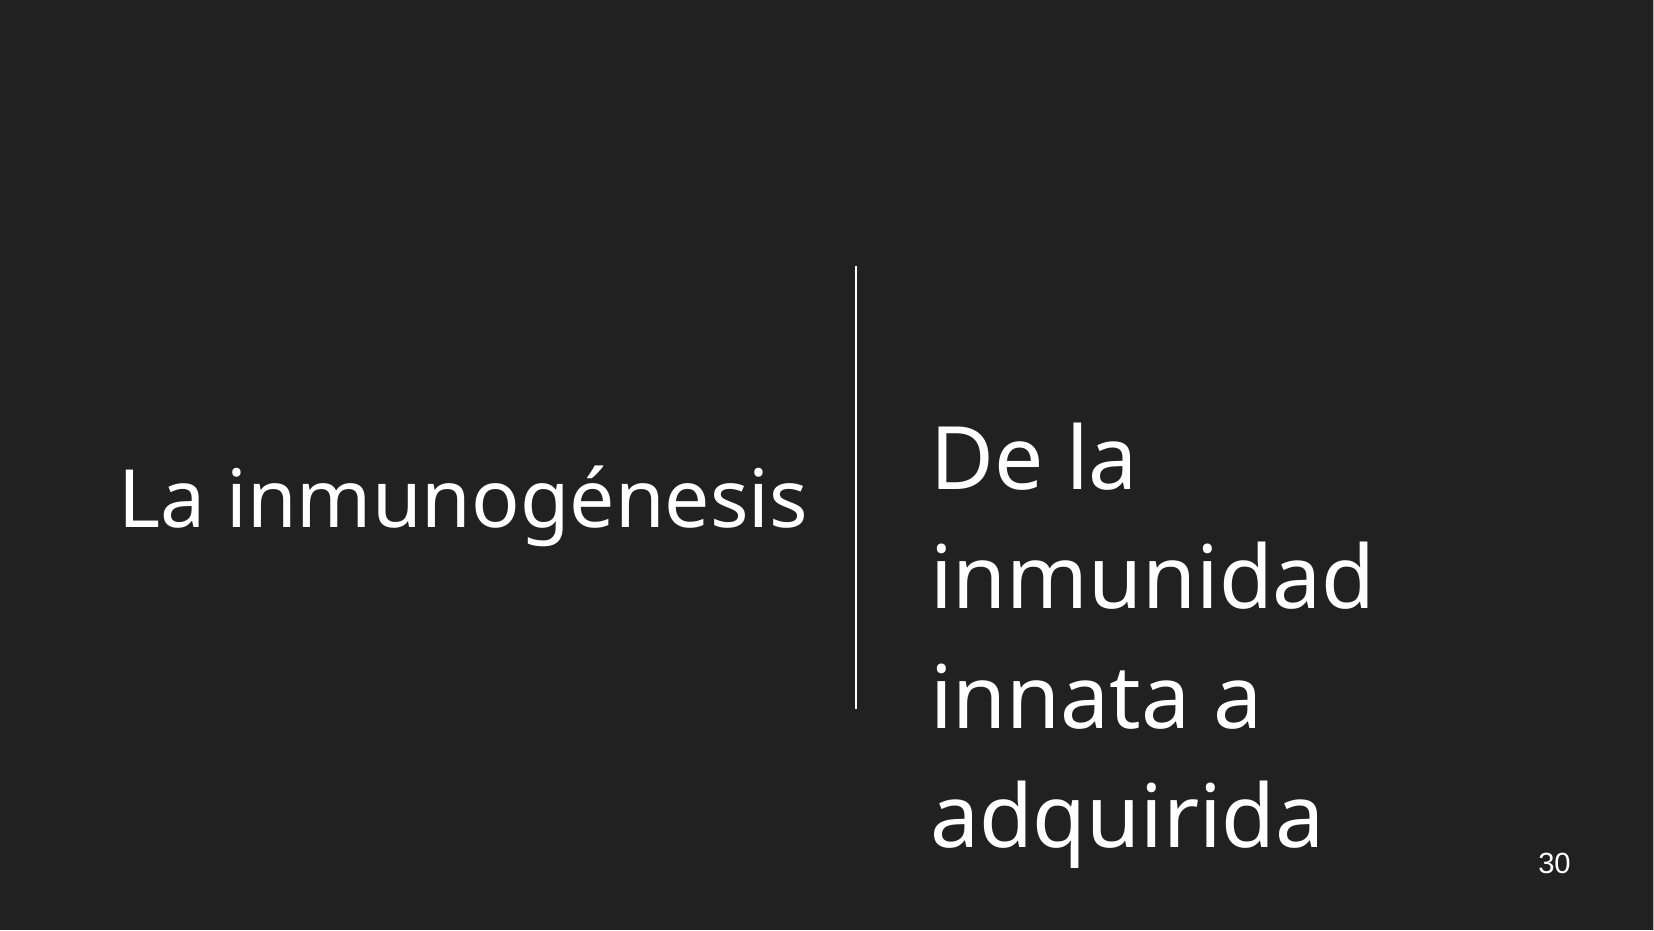

De la inmunidad innata a adquirida
# La inmunogénesis
30